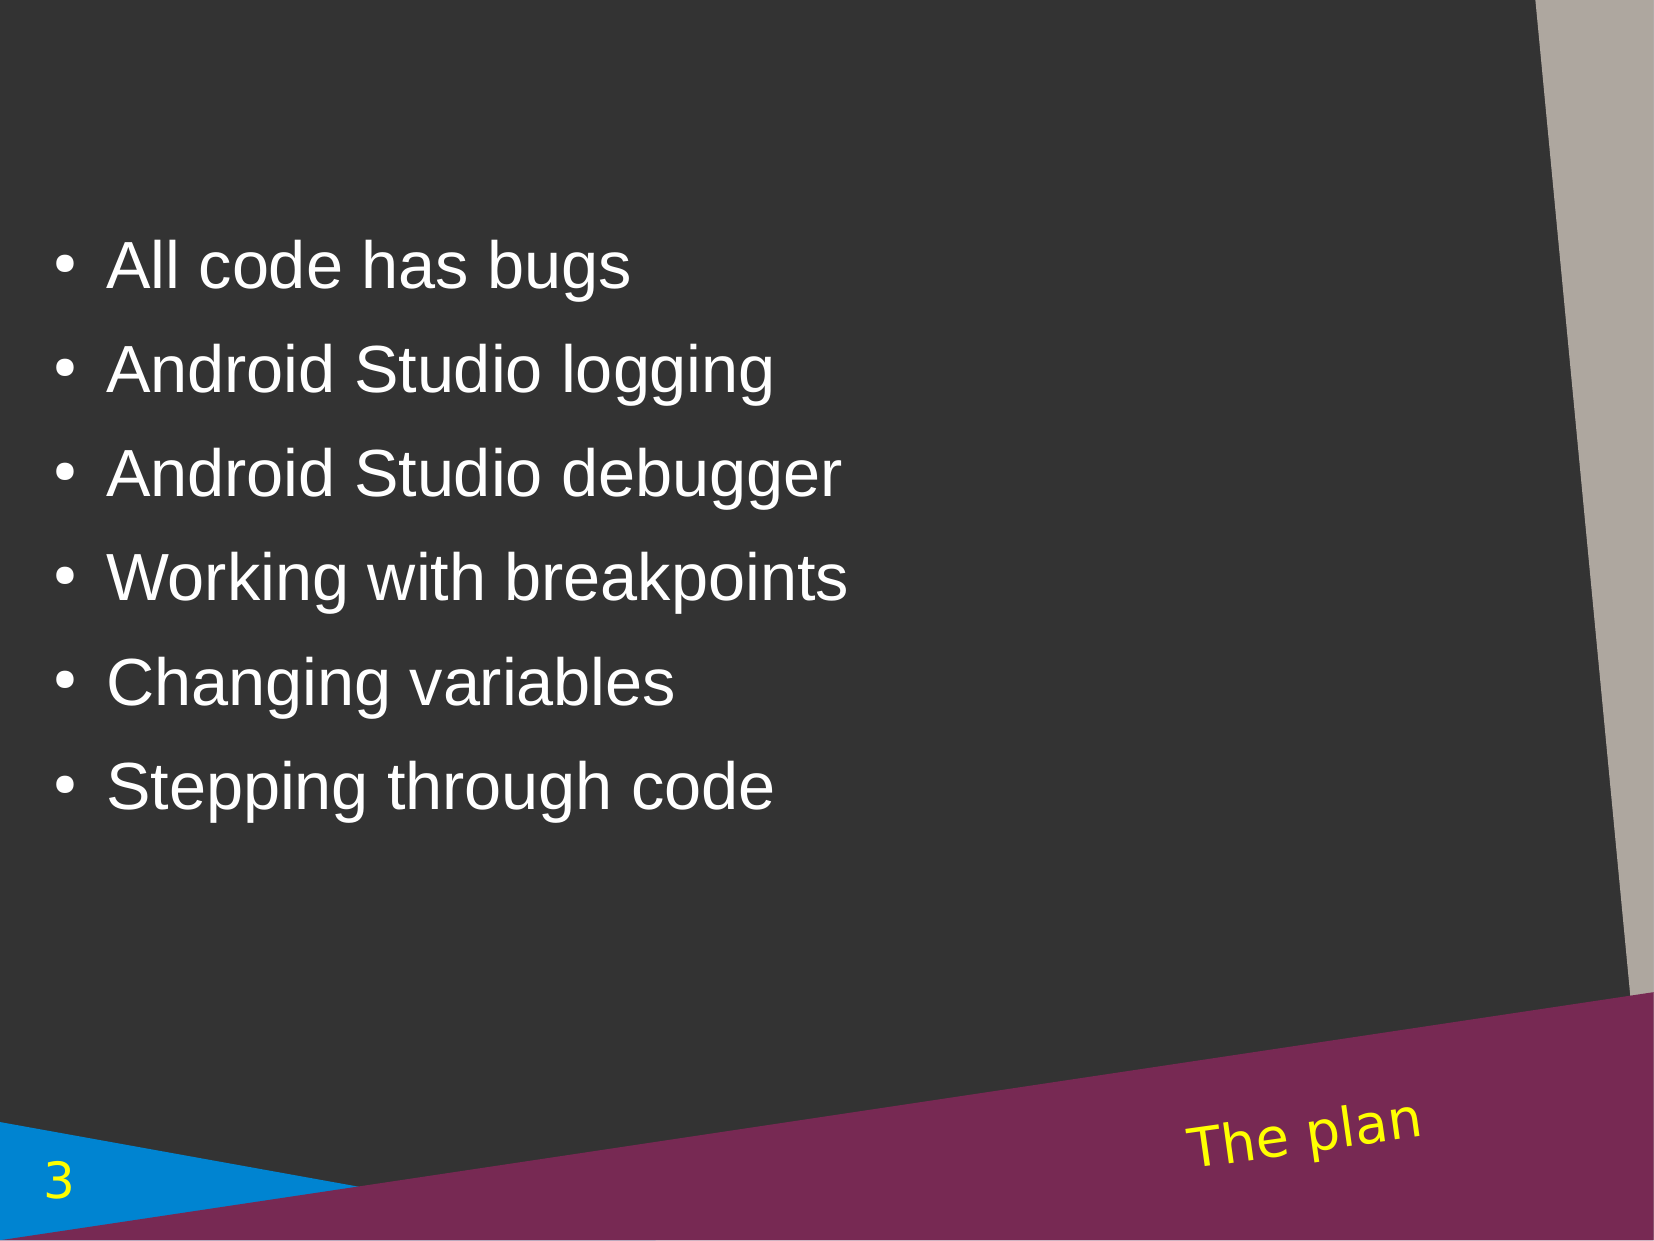

All code has bugs
Android Studio logging
Android Studio debugger
Working with breakpoints
Changing variables
Stepping through code
# The plan
3